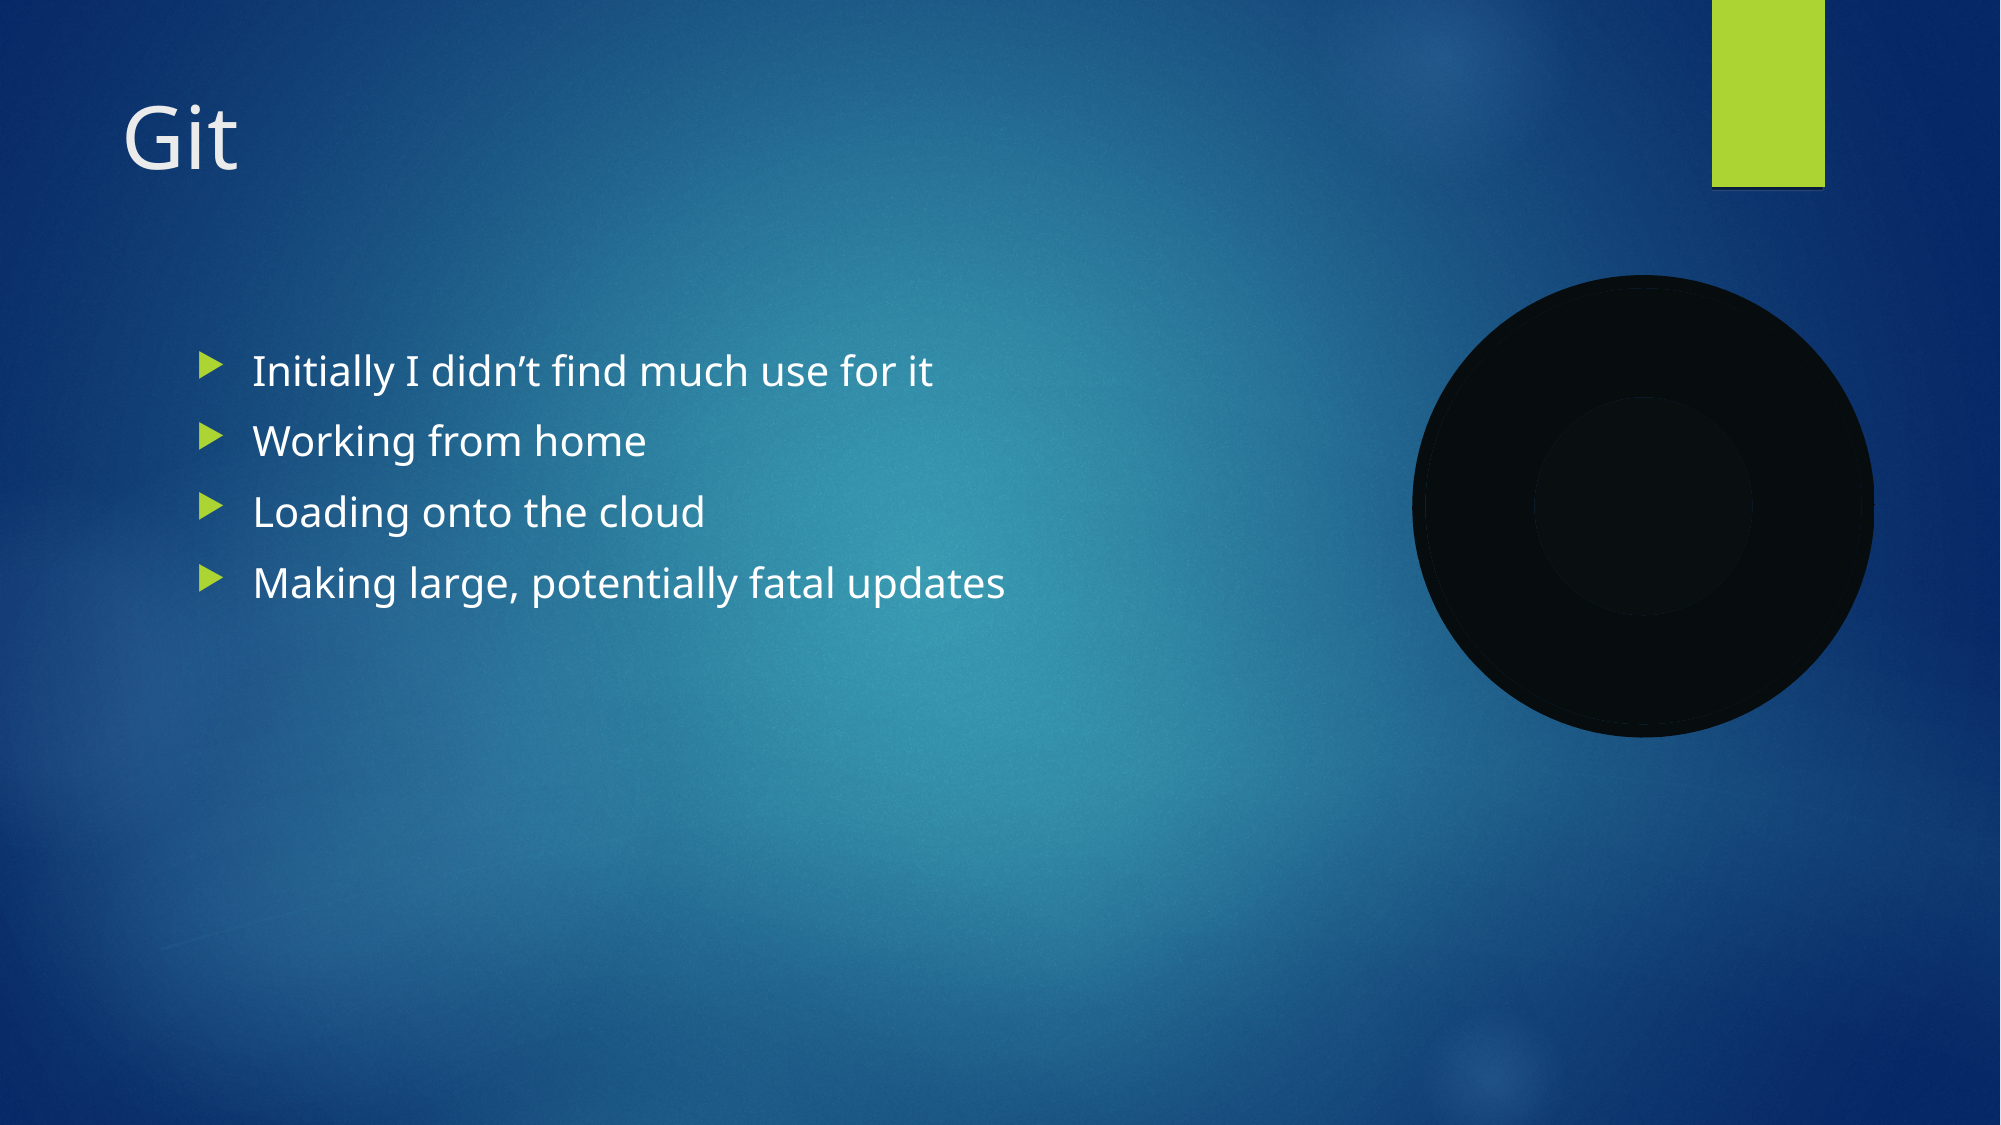

# Git
Initially I didn’t find much use for it
Working from home
Loading onto the cloud
Making large, potentially fatal updates